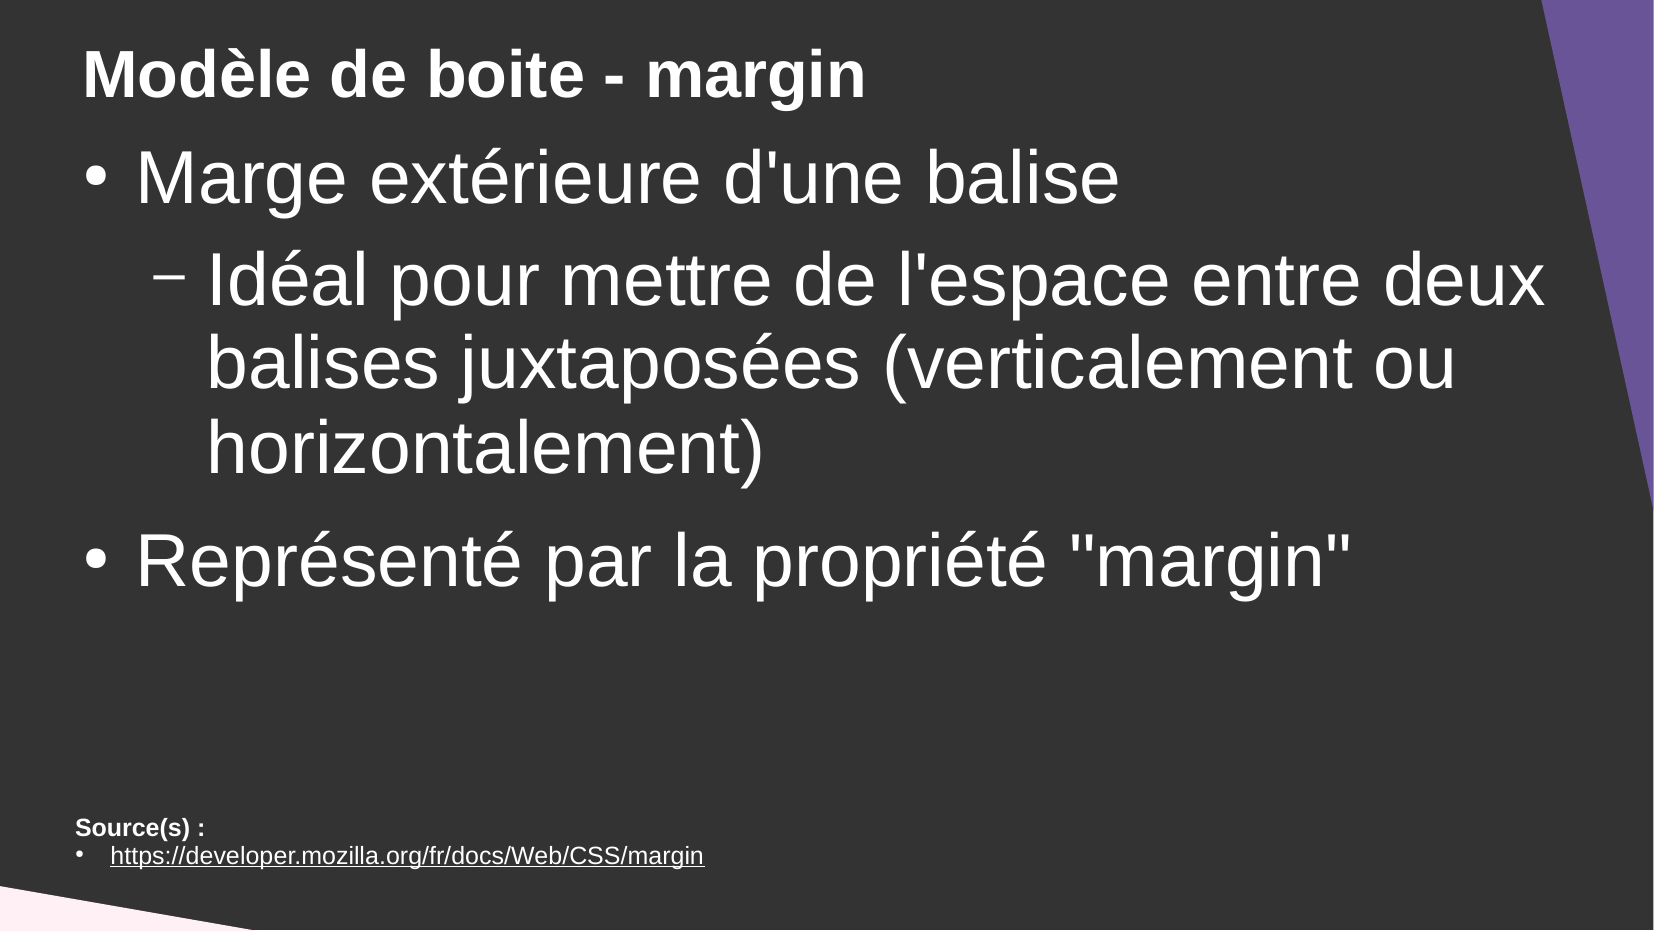

# Modèle de boite - margin
Marge extérieure d'une balise
Idéal pour mettre de l'espace entre deux balises juxtaposées (verticalement ou horizontalement)
Représenté par la propriété "margin"
Source(s) :
https://developer.mozilla.org/fr/docs/Web/CSS/margin